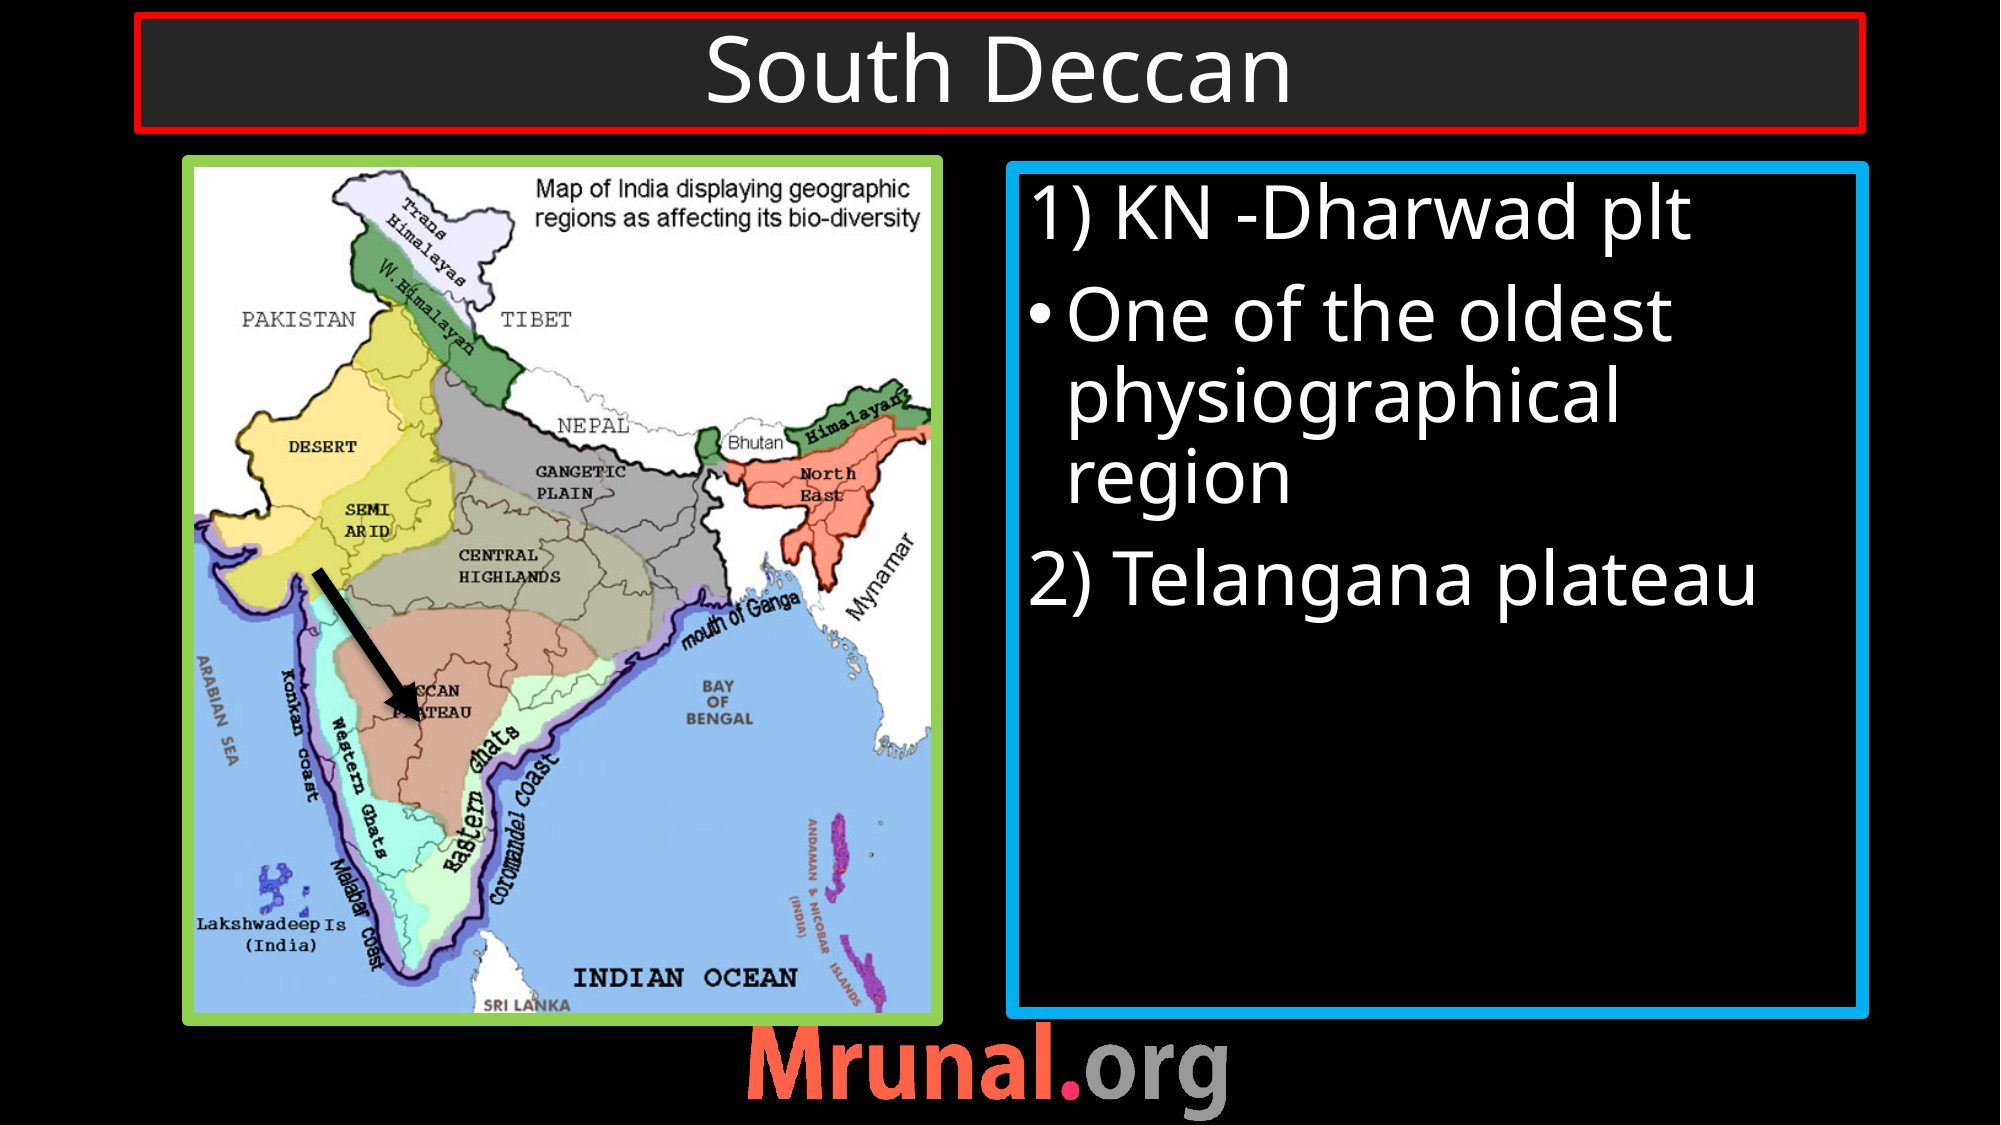

South Deccan
# 1) KN -Dharwad plt
One of the oldest physiographical region
2) Telangana plateau
2